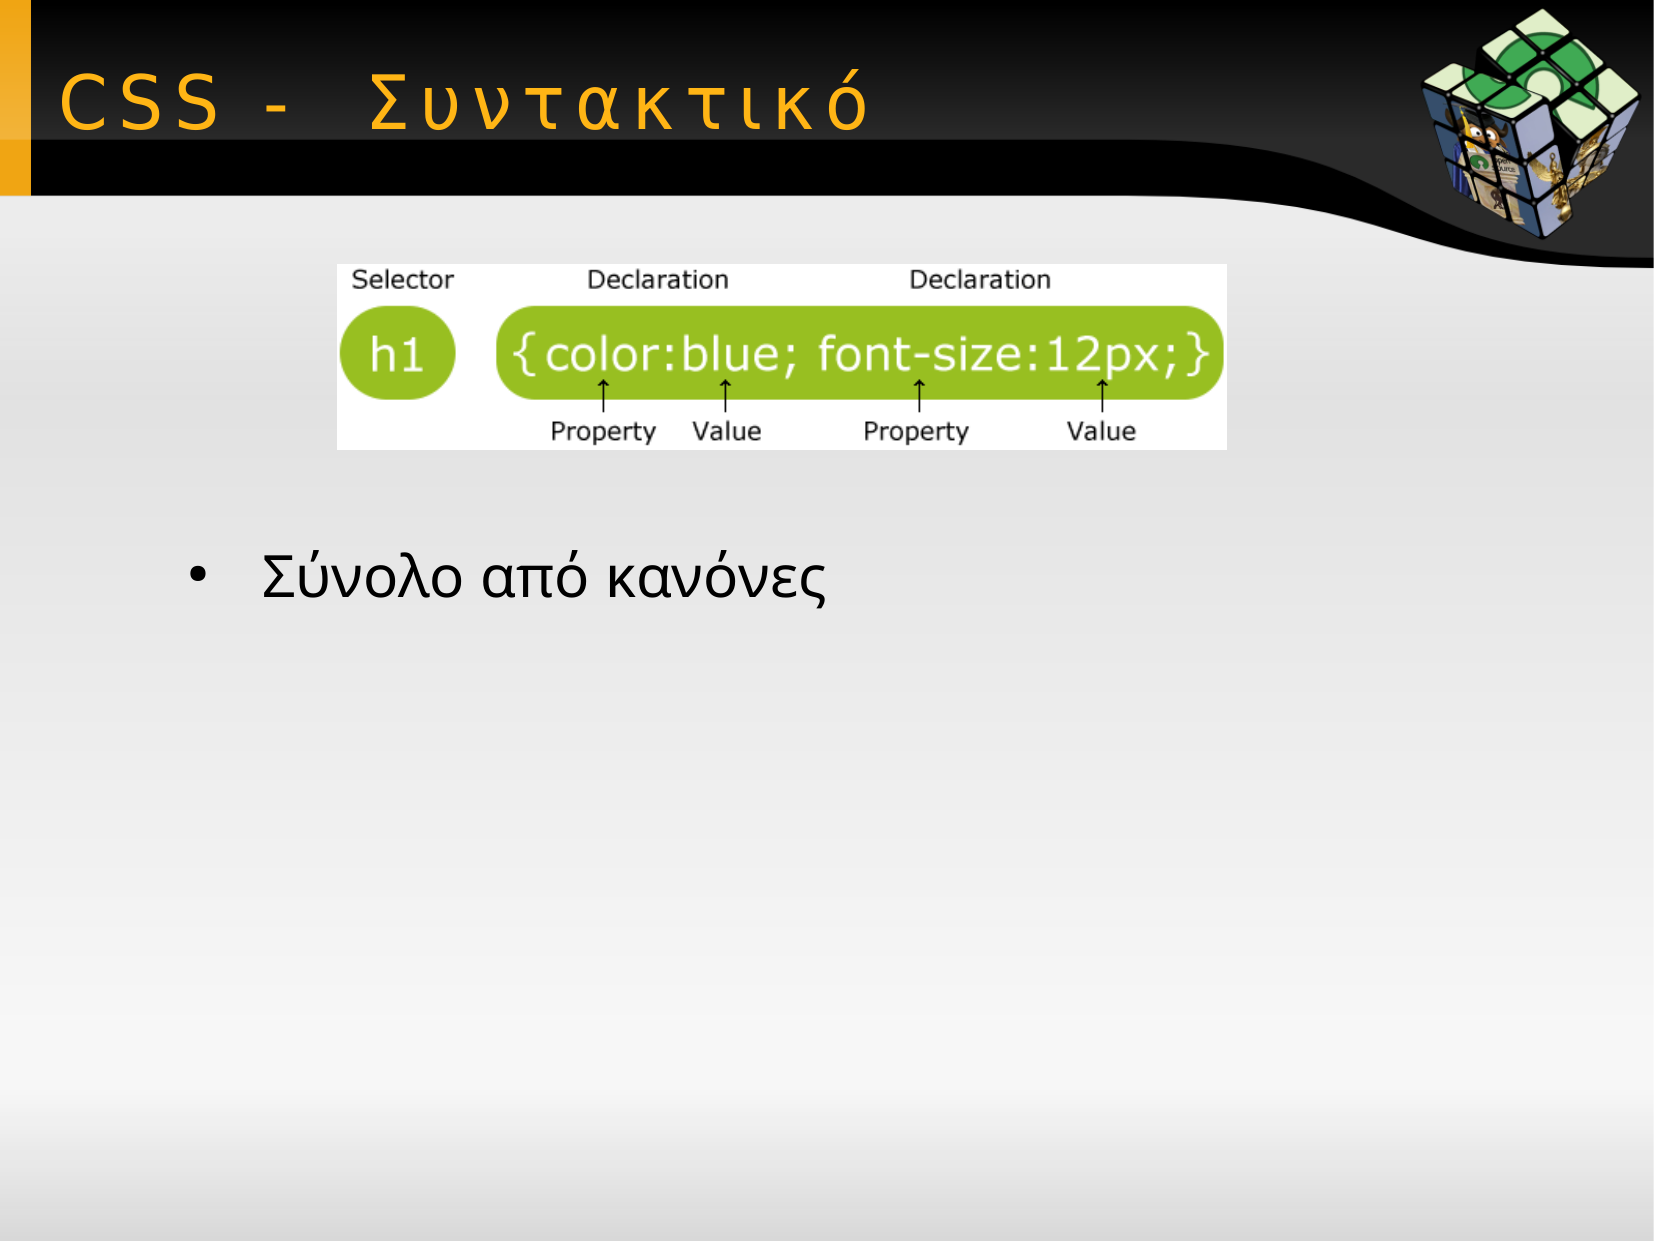

# CSS - Συντακτικό
Σύνολο από κανόνες